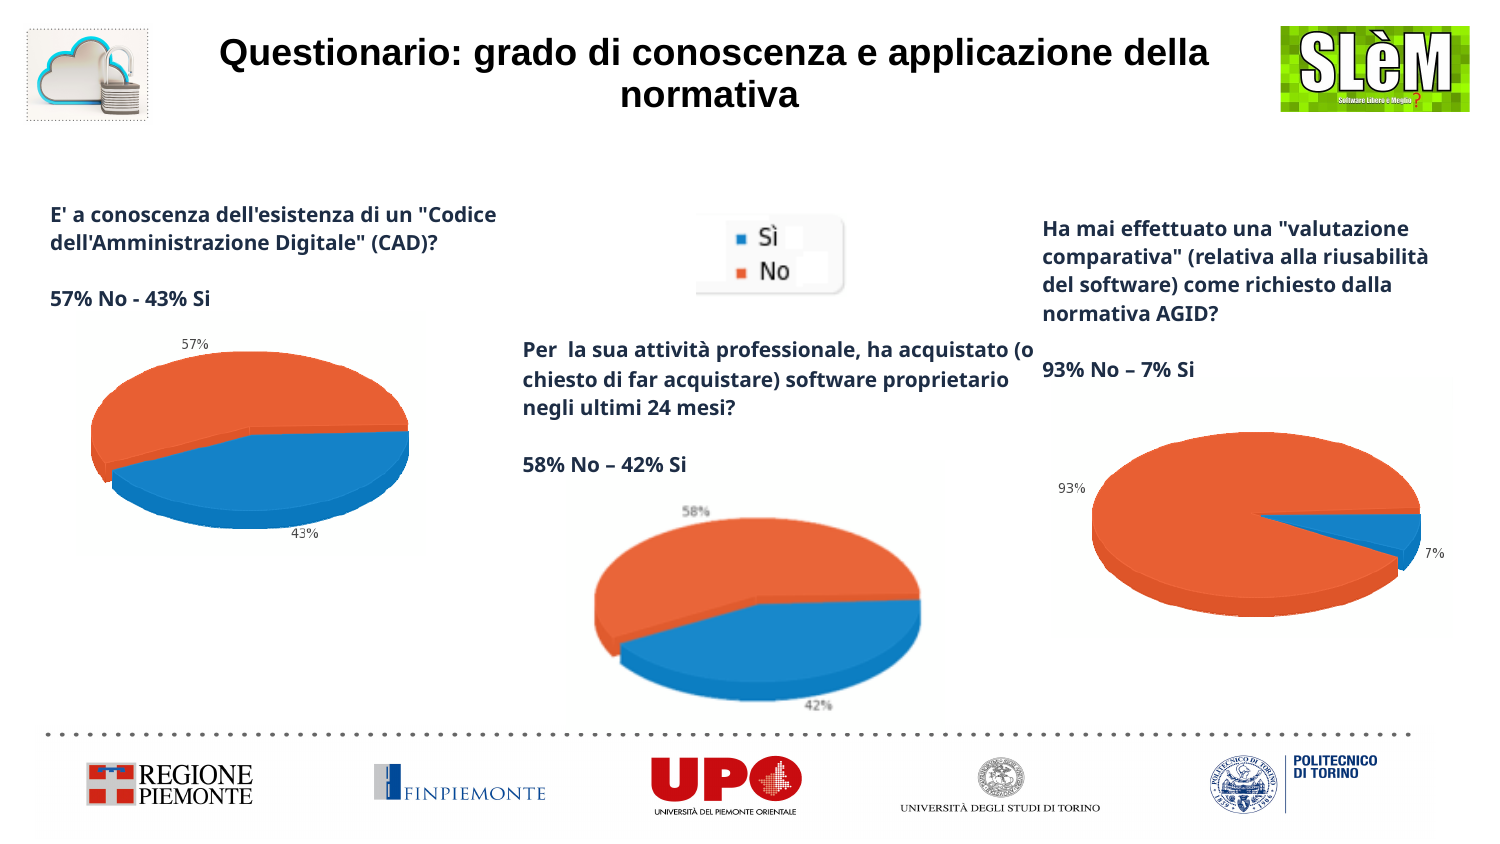

«Può darsi che non siate responsabili per la situazione in cui vi trovate, ma lo
Diventerete se non fate nulla per cambiarla» (Martin Luther King)
Questionario: grado di conoscenza e applicazione della normativa
E' a conoscenza dell'esistenza di un "Codice dell'Amministrazione Digitale" (CAD)?
57% No - 43% Si
Ha mai effettuato una "valutazione comparativa" (relativa alla riusabilità del software) come richiesto dalla normativa AGID?
93% No – 7% Si
Per la sua attività professionale, ha acquistato (o chiesto di far acquistare) software proprietario negli ultimi 24 mesi?
58% No – 42% Si